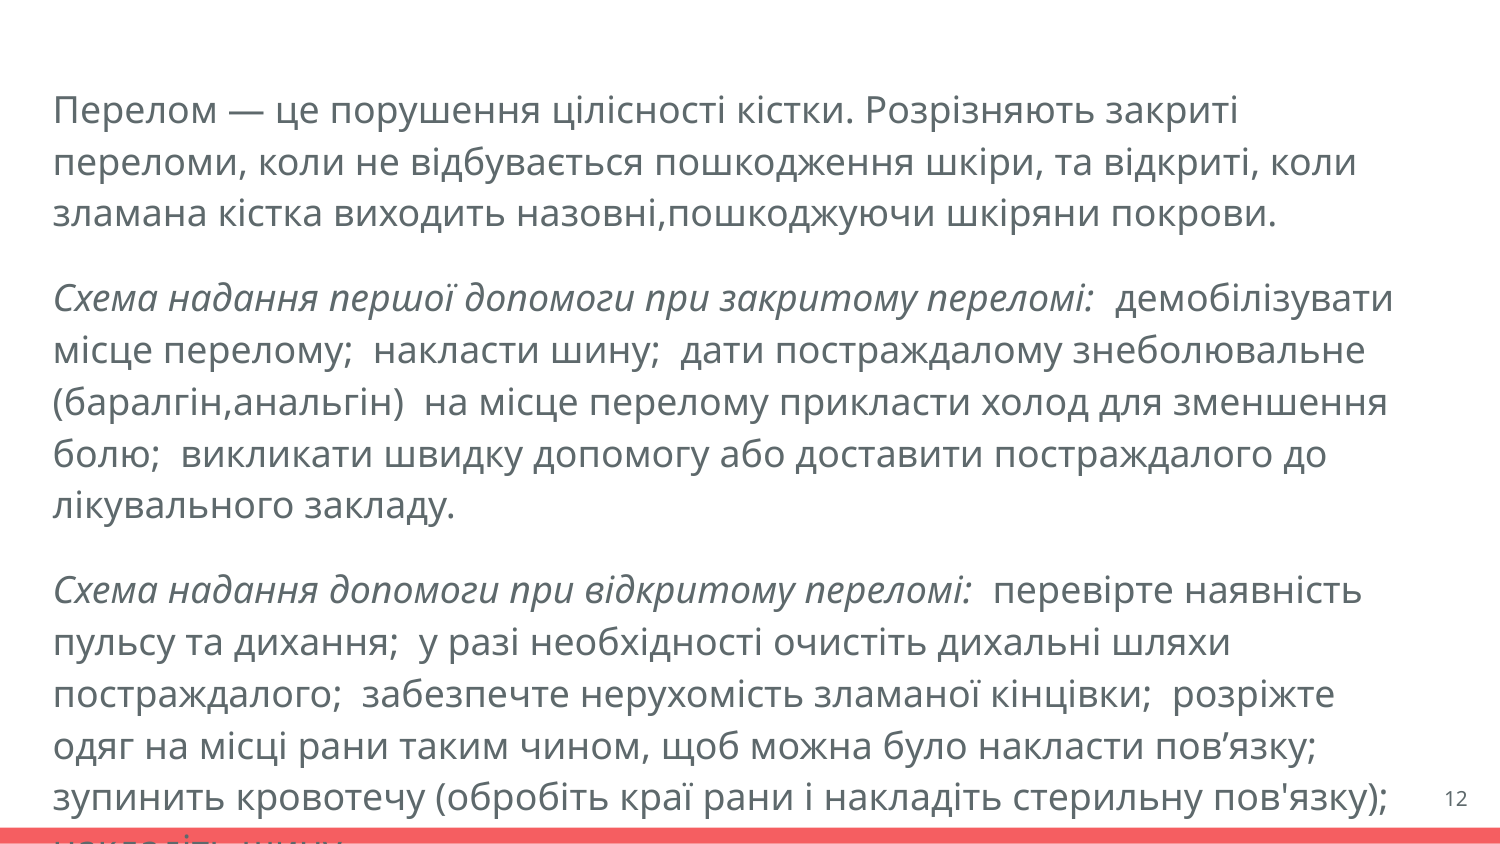

Перелом — це порушення цілісності кістки. Розрізняють закриті переломи, коли не відбувається пошкодження шкіри, та відкриті, коли зламана кістка виходить назовні,пошкоджуючи шкіряни покрови.
Схема надання першої допомоги при закритому переломі: демобілізувати місце перелому; накласти шину; дати постраждалому знеболювальне (баралгін,анальгін) на місце перелому прикласти холод для зменшення болю; викликати швидку допомогу або доставити постраждалого до лікувального закладу.
Схема надання допомоги при відкритому переломі: перевірте наявність пульсу та дихання; у разі необхідності очистіть дихальні шляхи постраждалого; забезпечте нерухомість зламаної кінцівки; розріжте одяг на місці рани таким чином, щоб можна було накласти пов’язку; зупинить кровотечу (обробіть краї рани і накладіть стерильну пов'язку); накладіть шину.
#